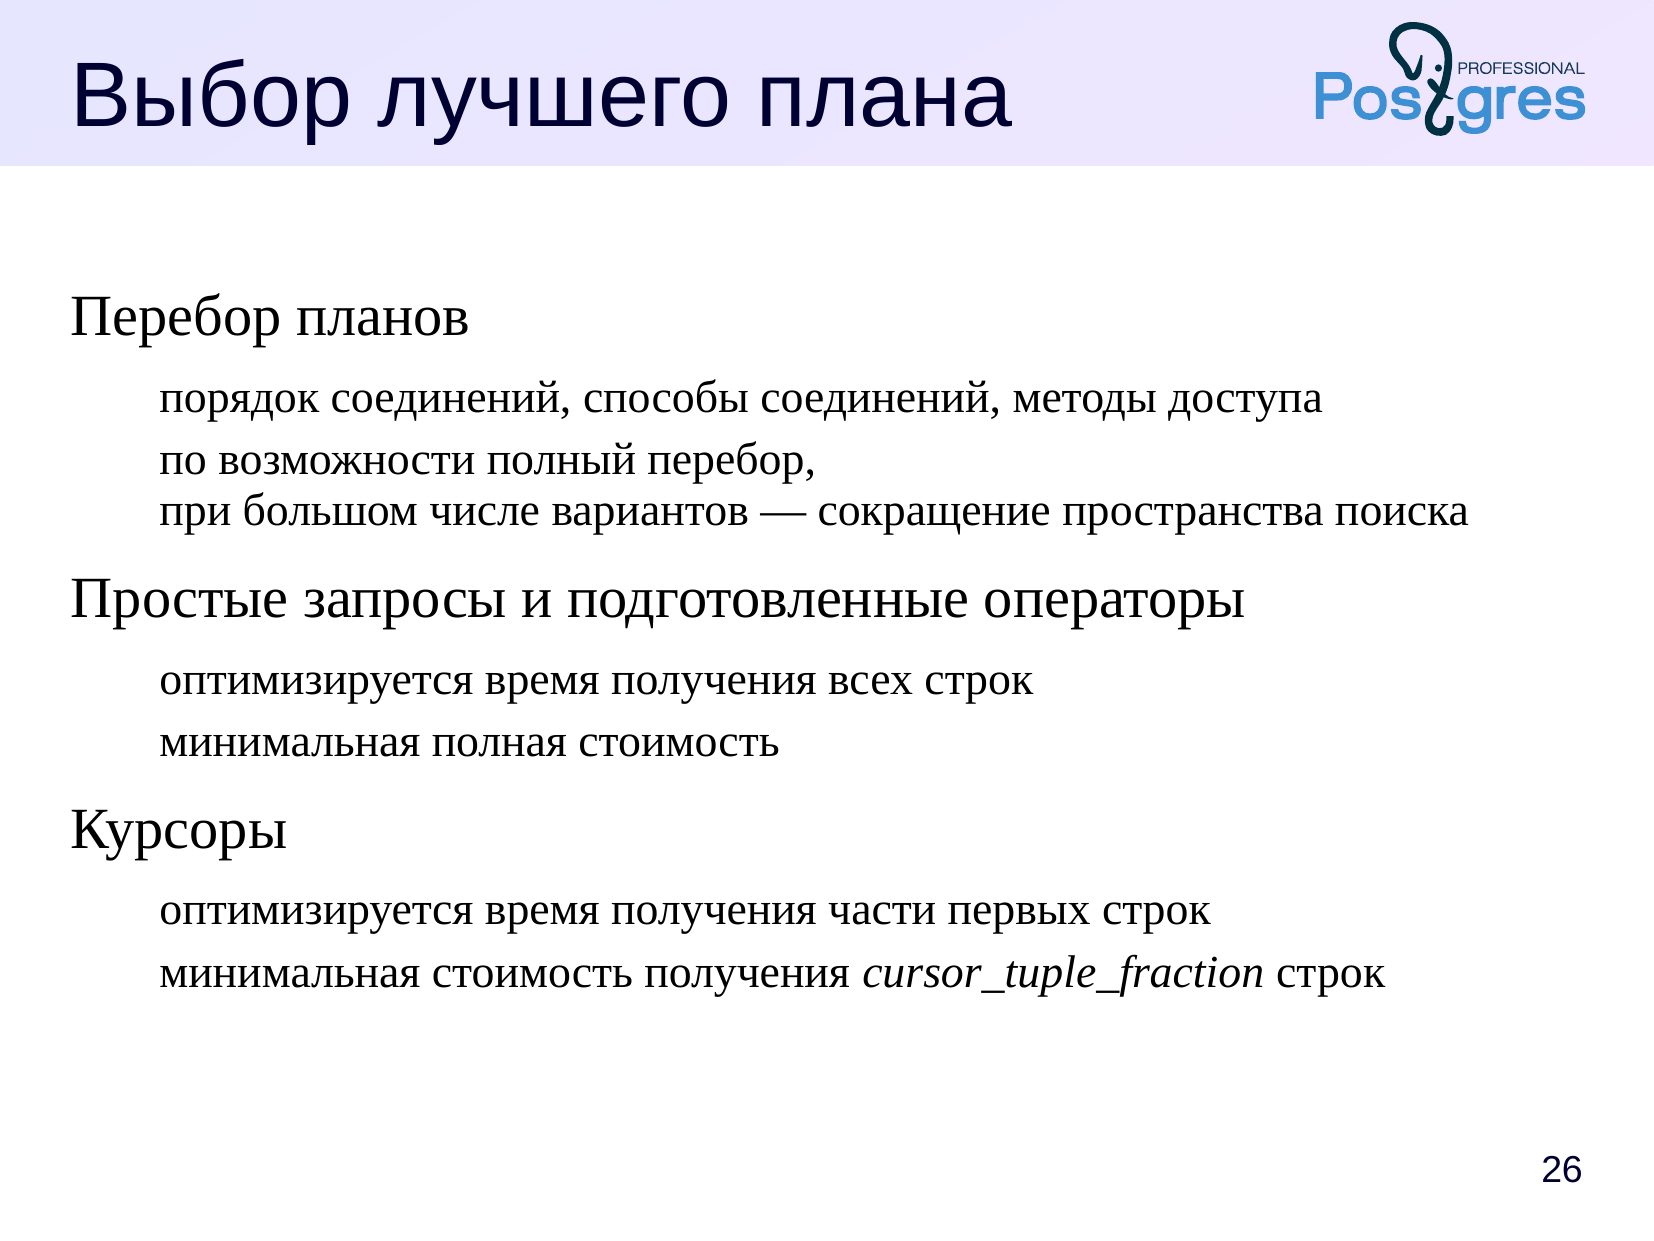

# Выбор лучшего плана
Перебор планов
порядок соединений, способы соединений, методы доступа
по возможности полный перебор,
при большом числе вариантов — сокращение пространства поиска
Простые запросы и подготовленные операторы
оптимизируется время получения всех строк
минимальная полная стоимость
Курсоры
оптимизируется время получения части первых строк
минимальная стоимость получения cursor_tuple_fraction строк